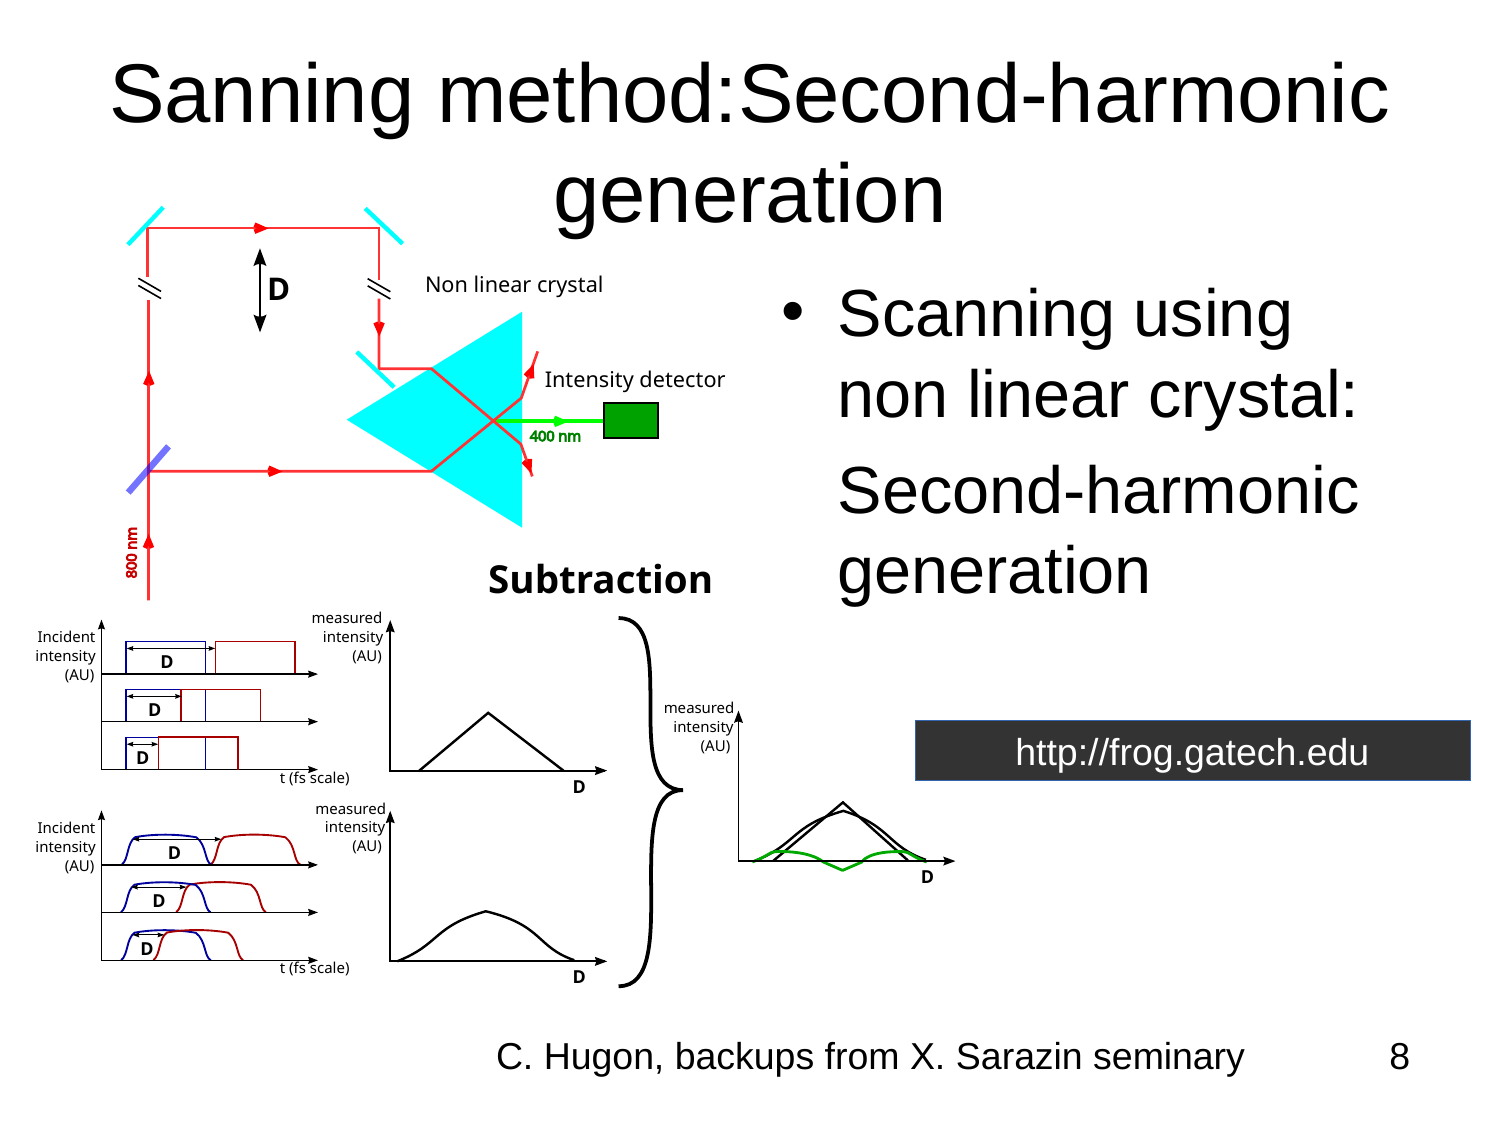

# Sanning method:Second-harmonic generation
Scanning using non linear crystal:
Second-harmonic generation
http://frog.gatech.edu
C. Hugon, backups from X. Sarazin seminary
8